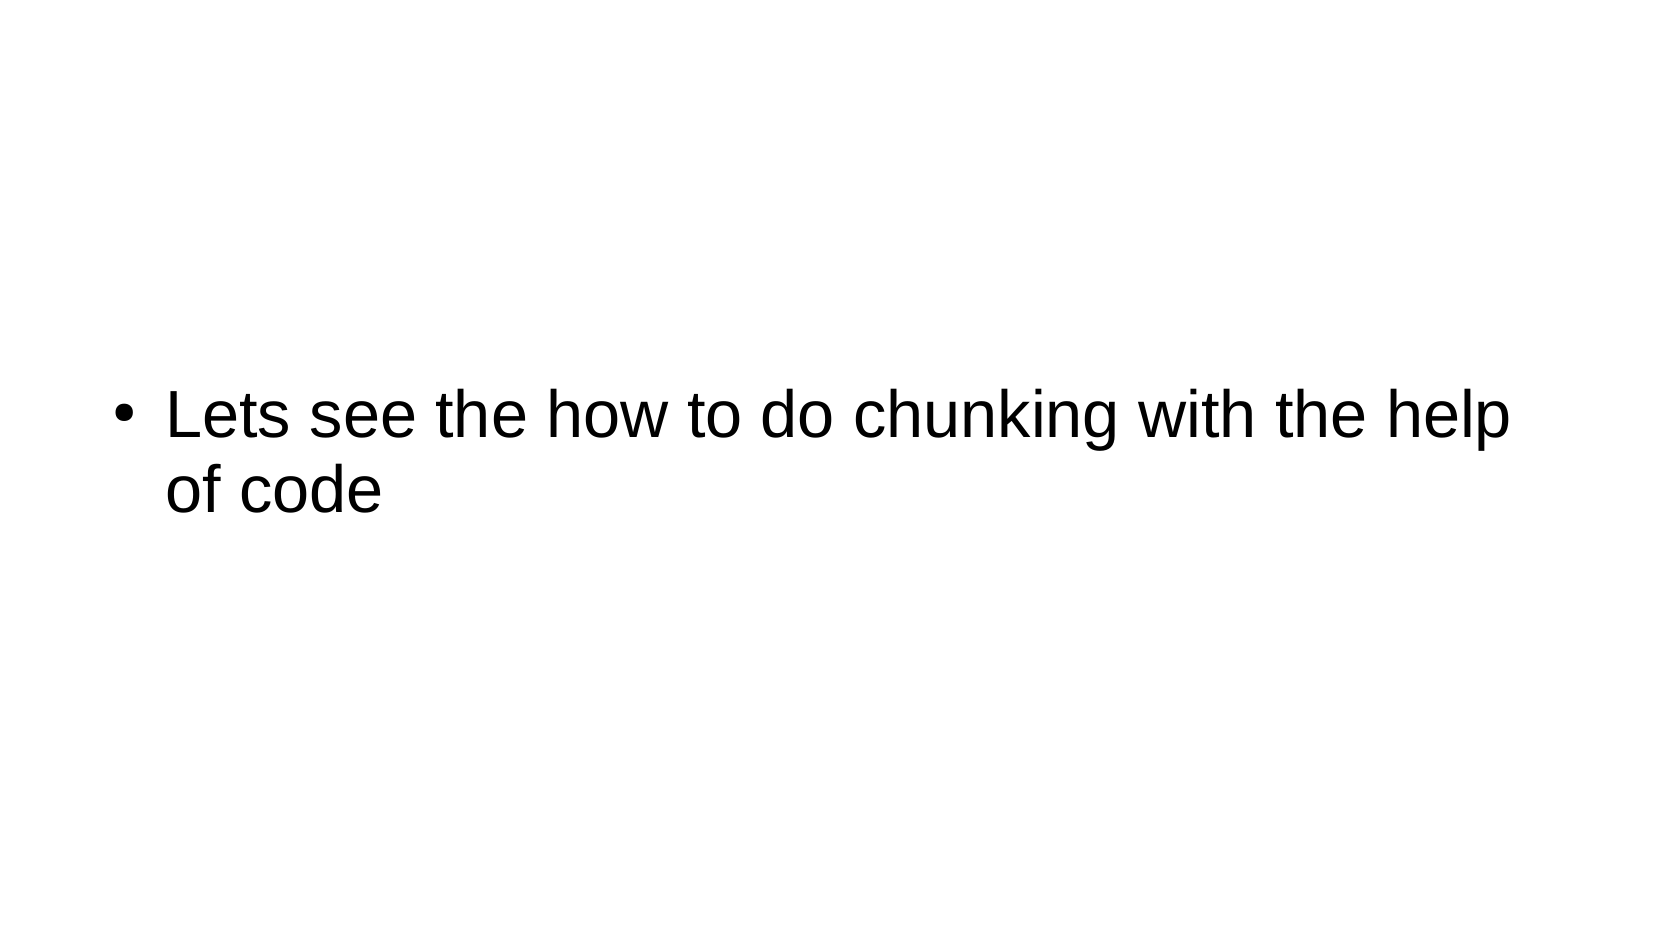

# Lets see the how to do chunking with the help of code